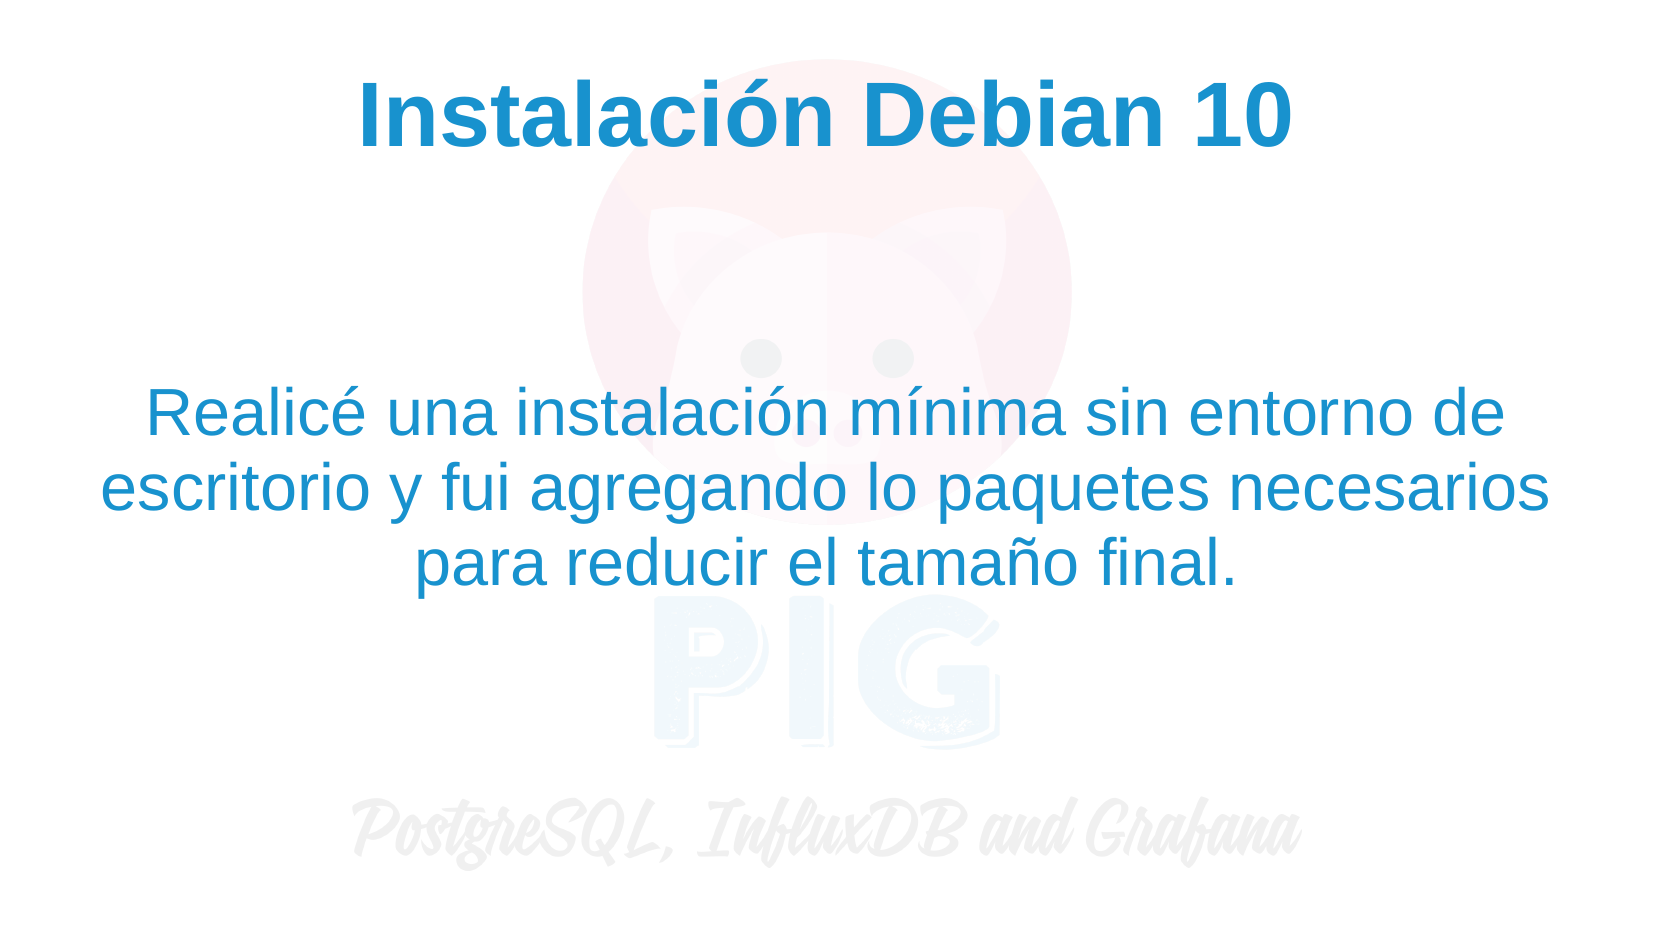

# Instalación Debian 10
Realicé una instalación mínima sin entorno de escritorio y fui agregando lo paquetes necesarios para reducir el tamaño final.